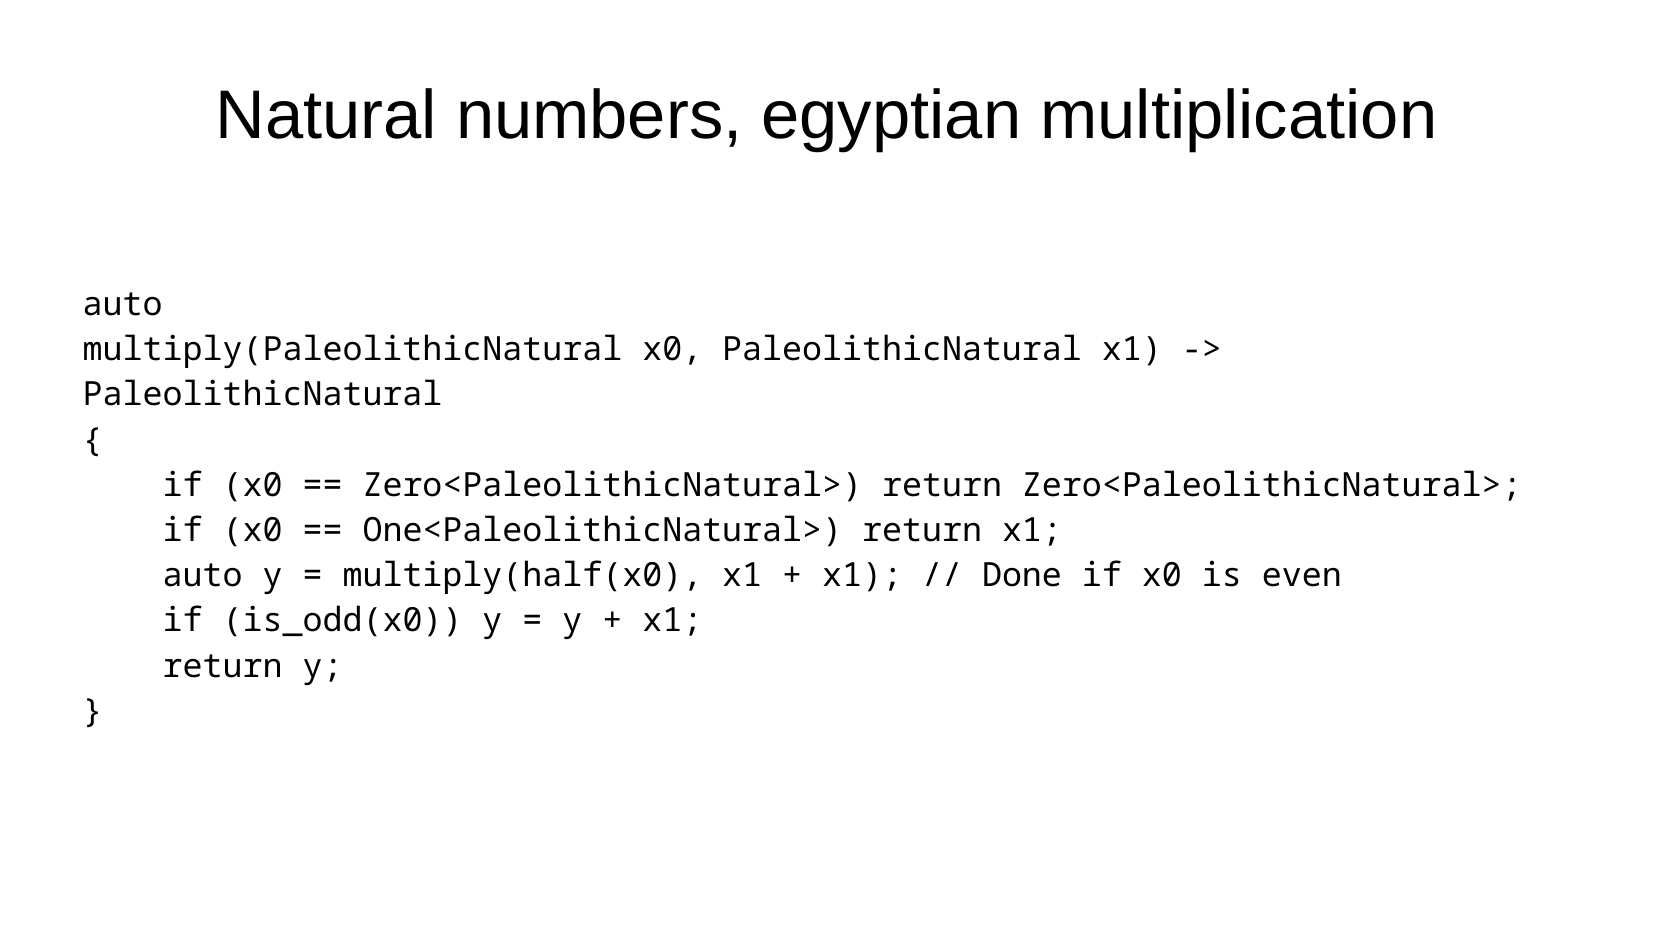

Natural numbers, egyptian multiplication
# auto
multiply(PaleolithicNatural x0, PaleolithicNatural x1) -> PaleolithicNatural
{
 if (x0 == Zero<PaleolithicNatural>) return Zero<PaleolithicNatural>;
 if (x0 == One<PaleolithicNatural>) return x1;
 auto y = multiply(half(x0), x1 + x1); // Done if x0 is even
 if (is_odd(x0)) y = y + x1;
 return y;
}